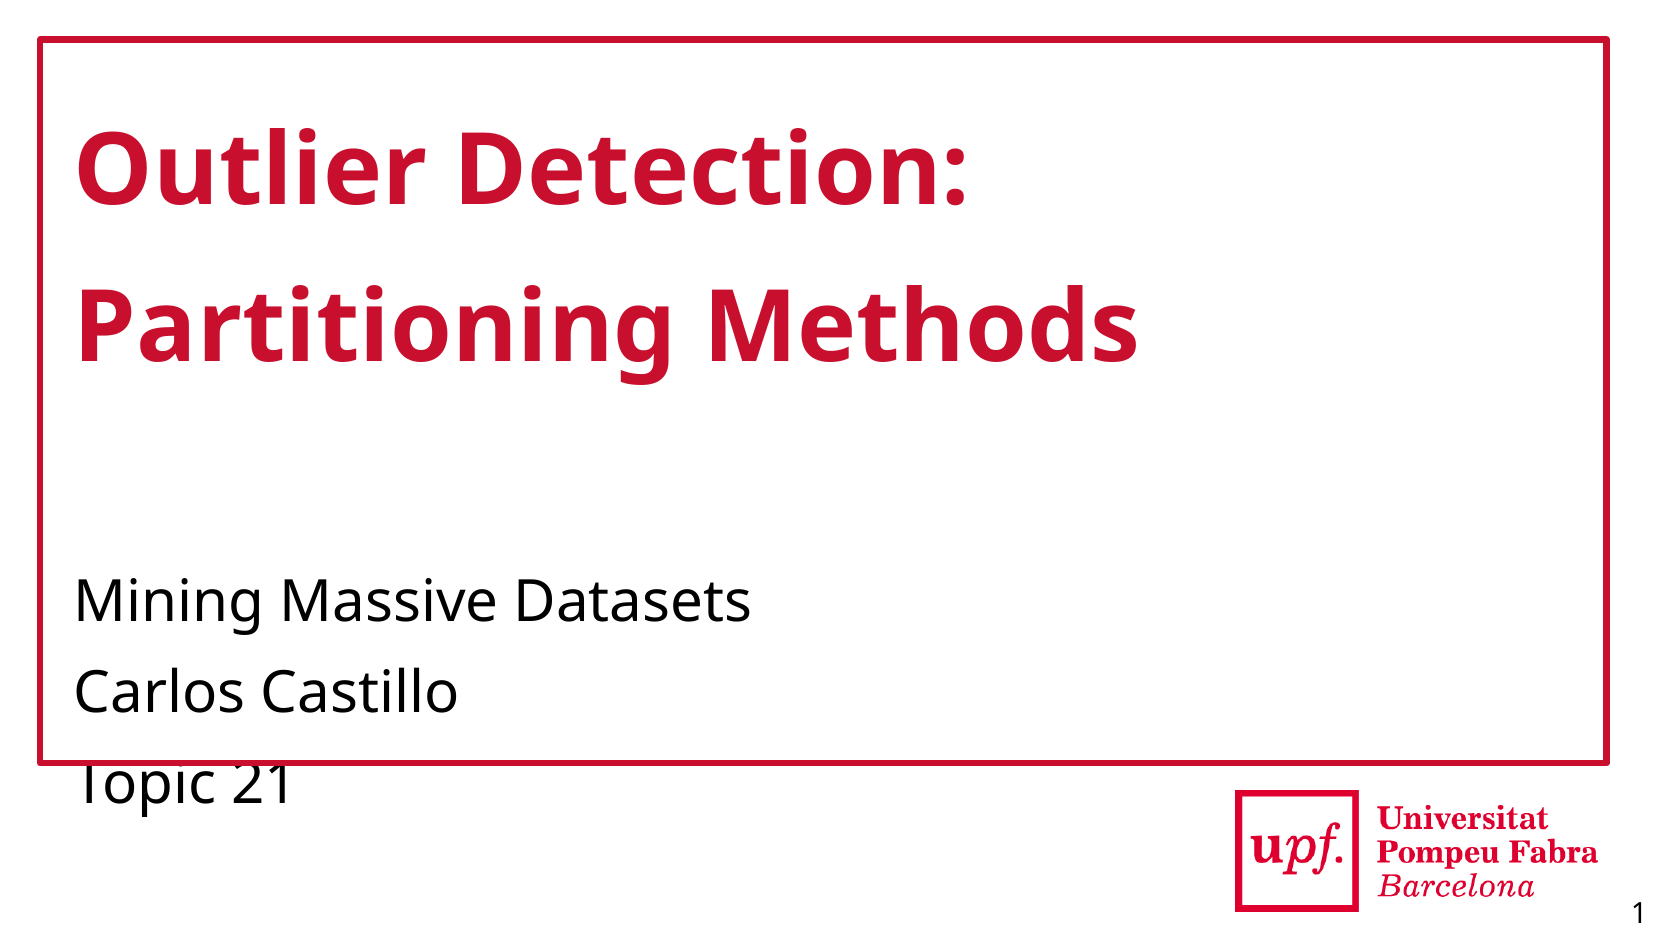

Outlier Detection:
Partitioning Methods
Mining Massive Datasets
Carlos Castillo
Topic 21
1